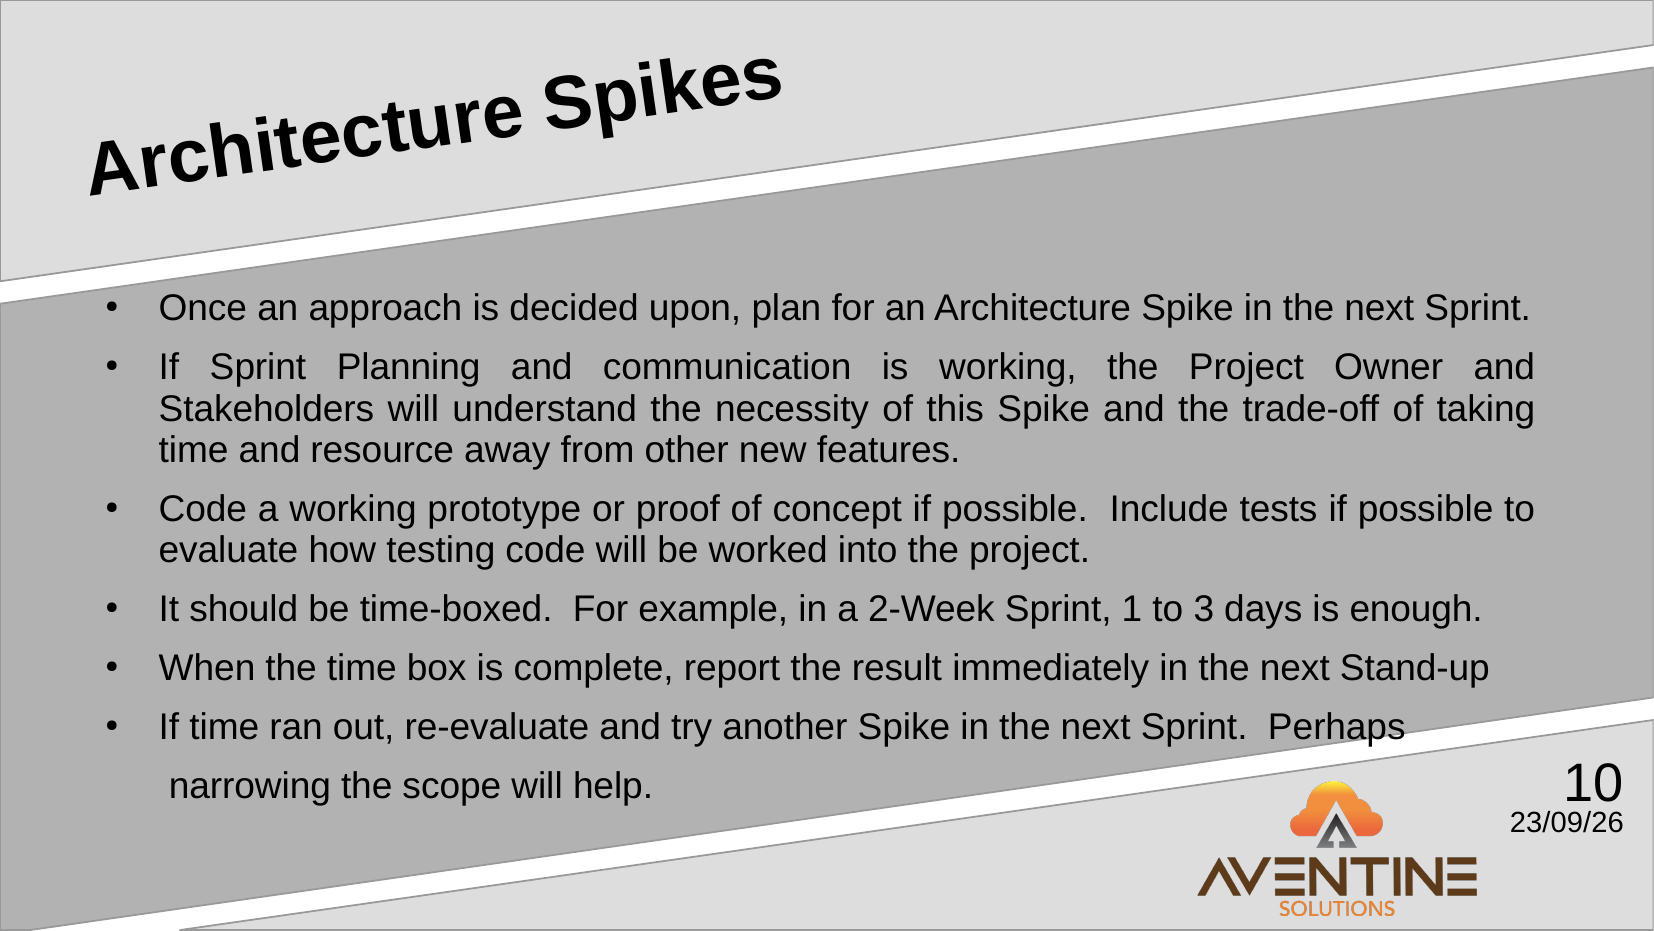

# Architecture Spikes
Once an approach is decided upon, plan for an Architecture Spike in the next Sprint.
If Sprint Planning and communication is working, the Project Owner and Stakeholders will understand the necessity of this Spike and the trade-off of taking time and resource away from other new features.
Code a working prototype or proof of concept if possible. Include tests if possible to evaluate how testing code will be worked into the project.
It should be time-boxed. For example, in a 2-Week Sprint, 1 to 3 days is enough.
When the time box is complete, report the result immediately in the next Stand-up
If time ran out, re-evaluate and try another Spike in the next Sprint. Perhaps
 narrowing the scope will help.
10